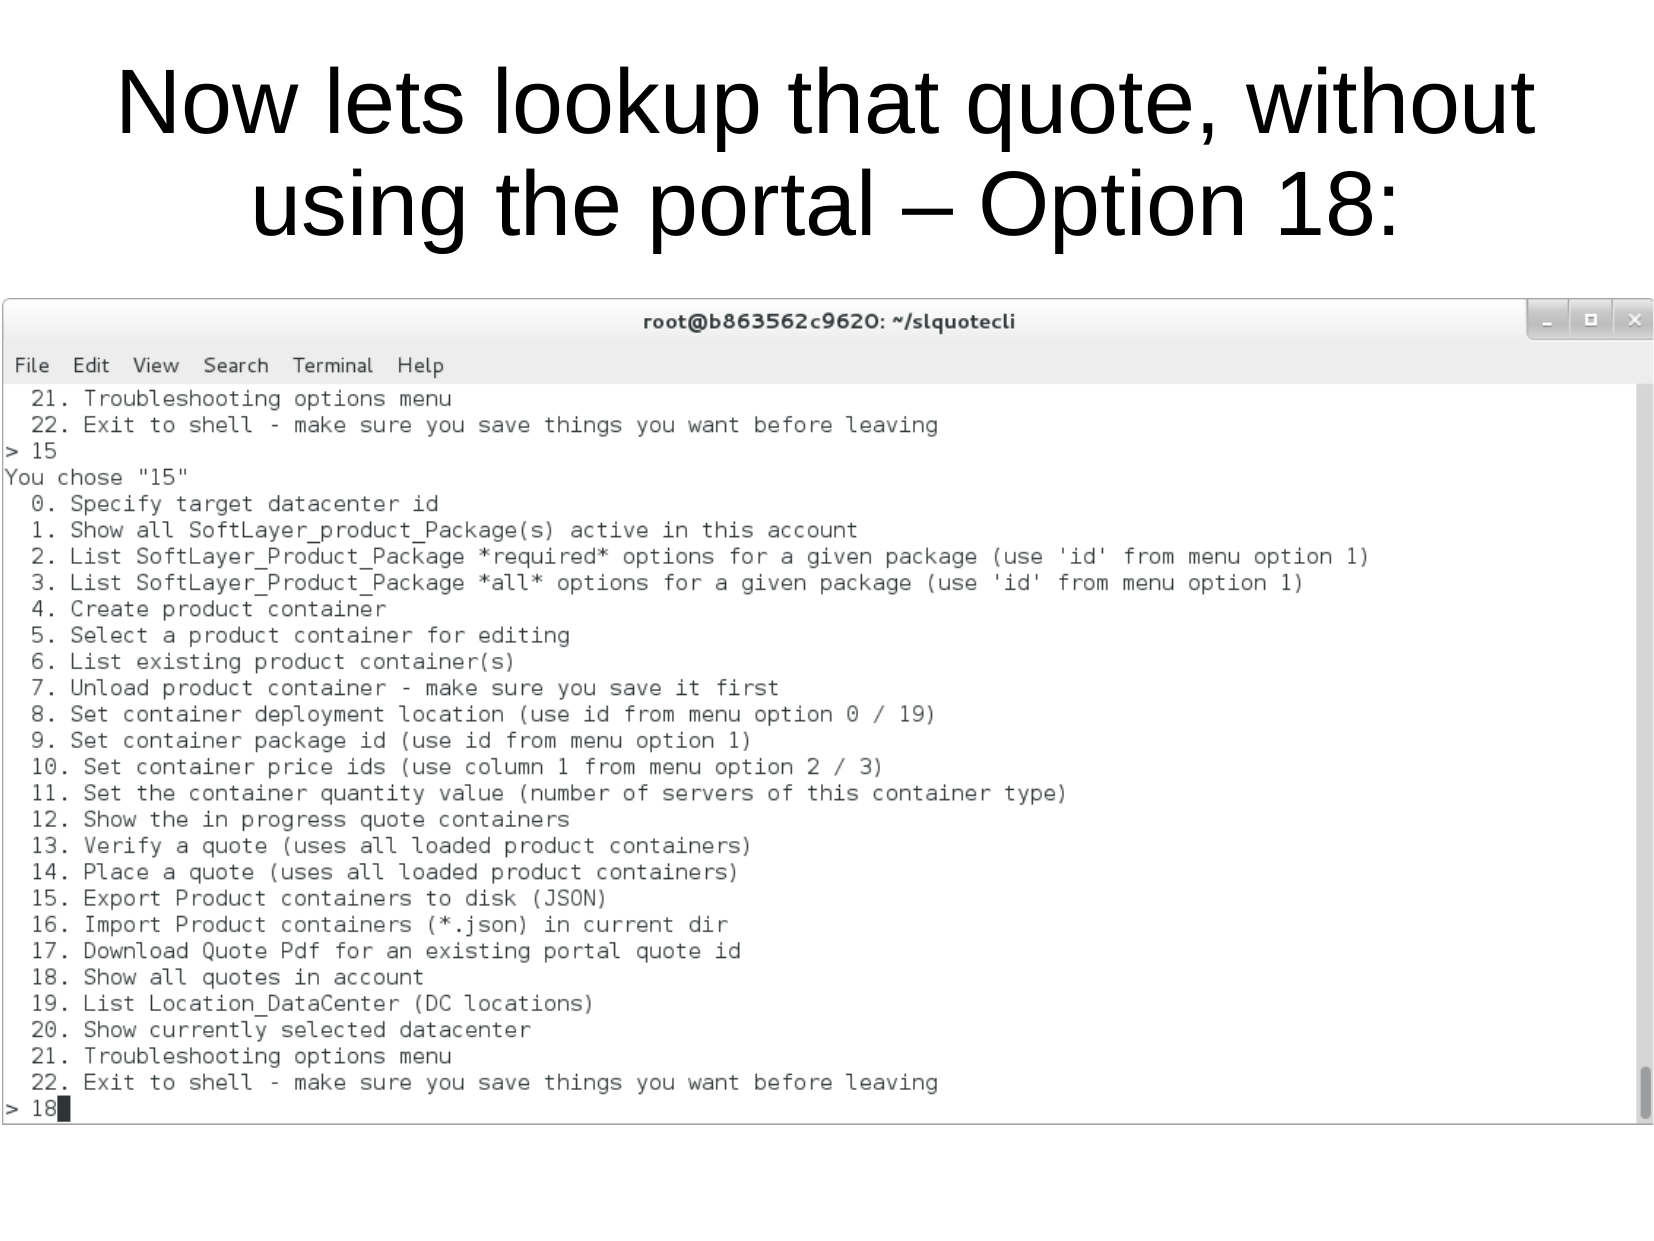

# Now lets lookup that quote, without using the portal – Option 18: